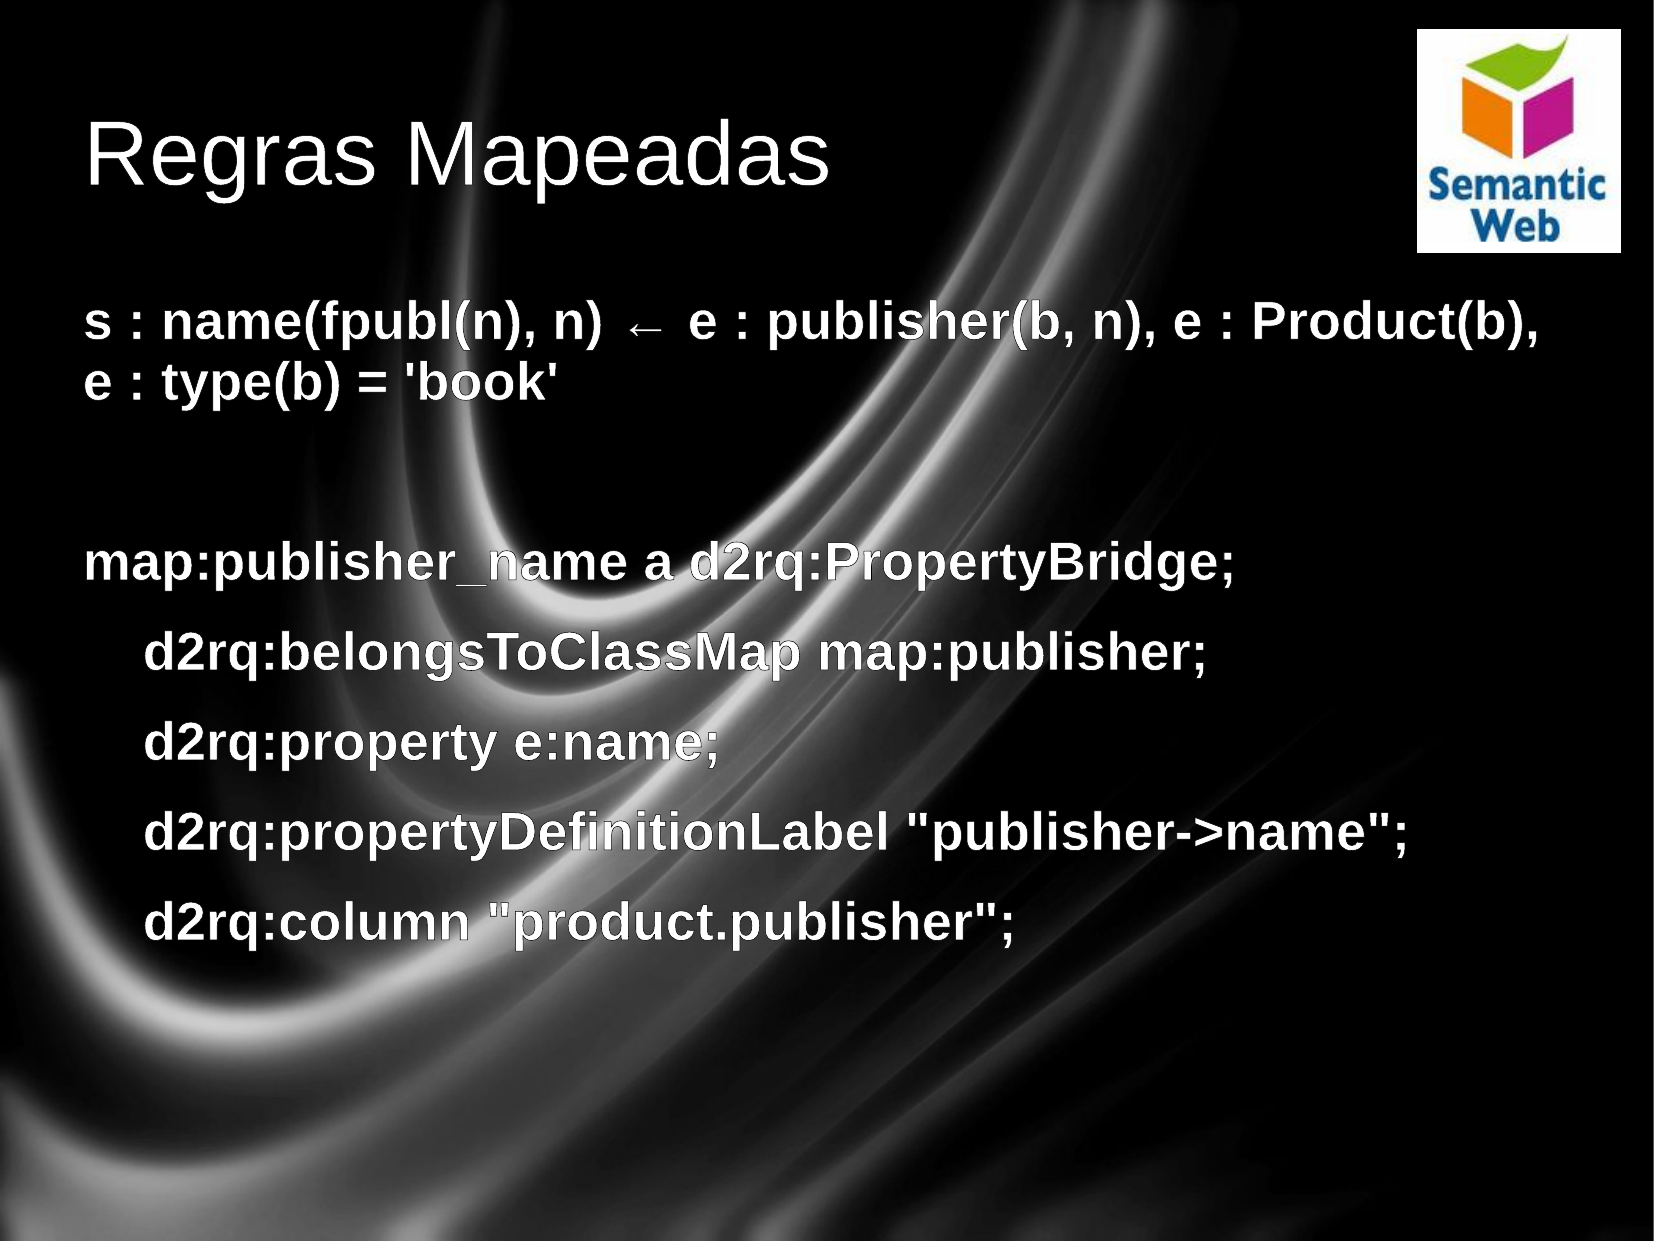

# Regras Mapeadas
s : name(fpubl(n), n) ← e : publisher(b, n), e : Product(b), e : type(b) = 'book'
map:publisher_name a d2rq:PropertyBridge;
 d2rq:belongsToClassMap map:publisher;
 d2rq:property e:name;
 d2rq:propertyDefinitionLabel "publisher->name";
 d2rq:column "product.publisher";